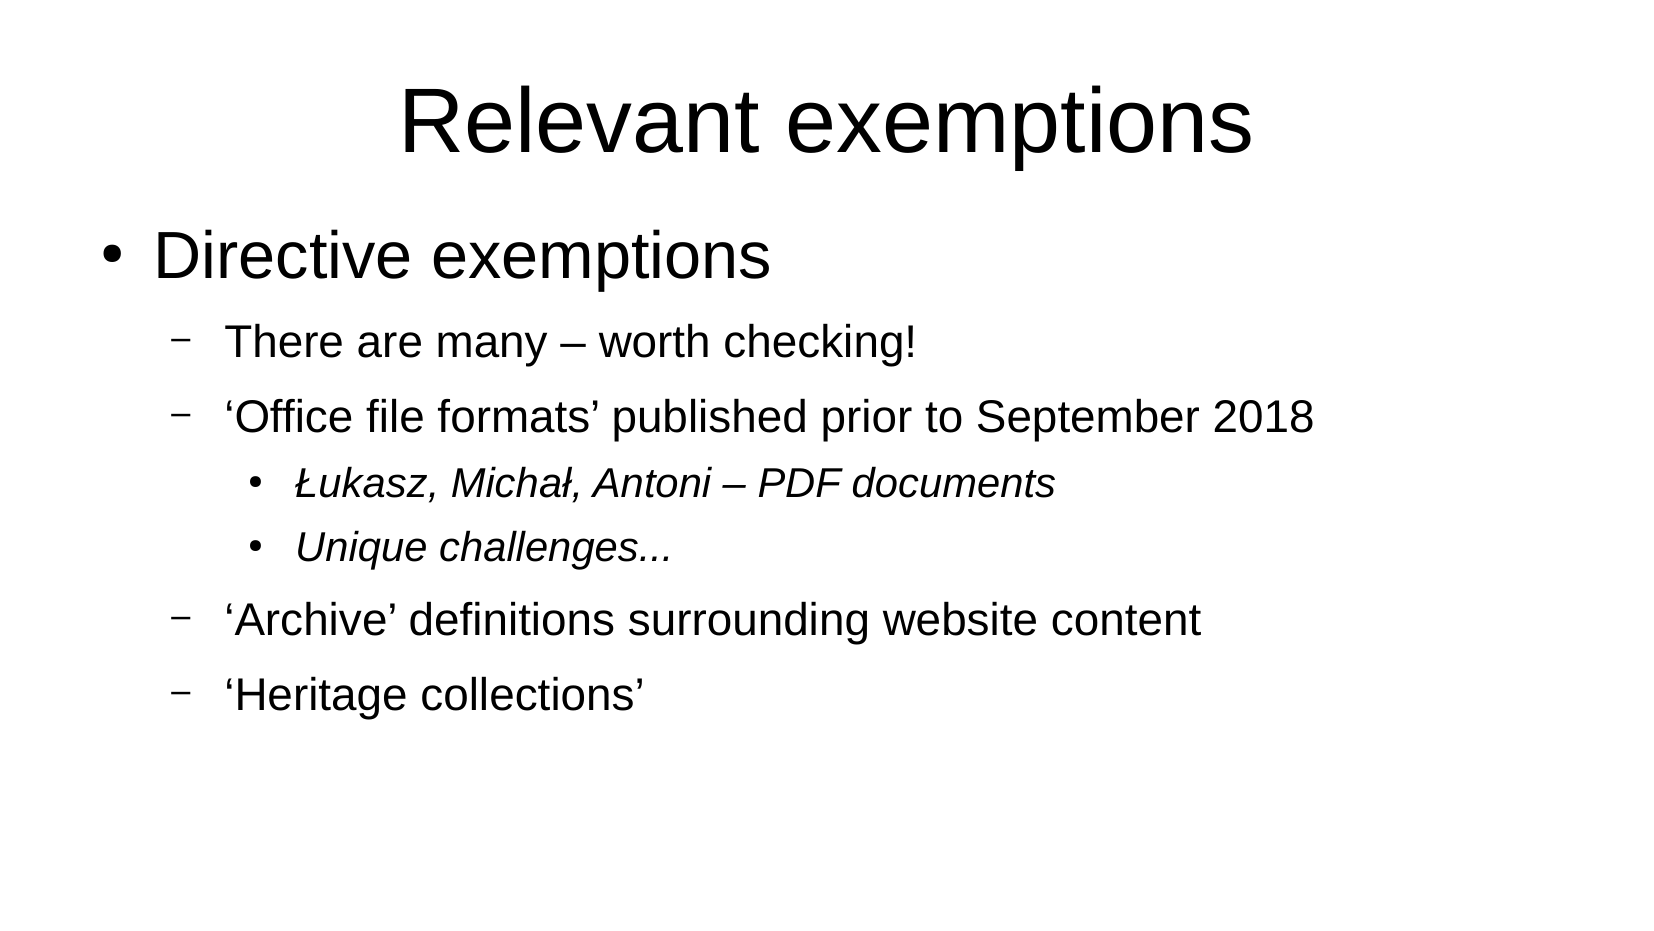

# Relevant exemptions
Directive exemptions
There are many – worth checking!
‘Office file formats’ published prior to September 2018
Łukasz, Michał, Antoni – PDF documents
Unique challenges...
‘Archive’ definitions surrounding website content
‘Heritage collections’